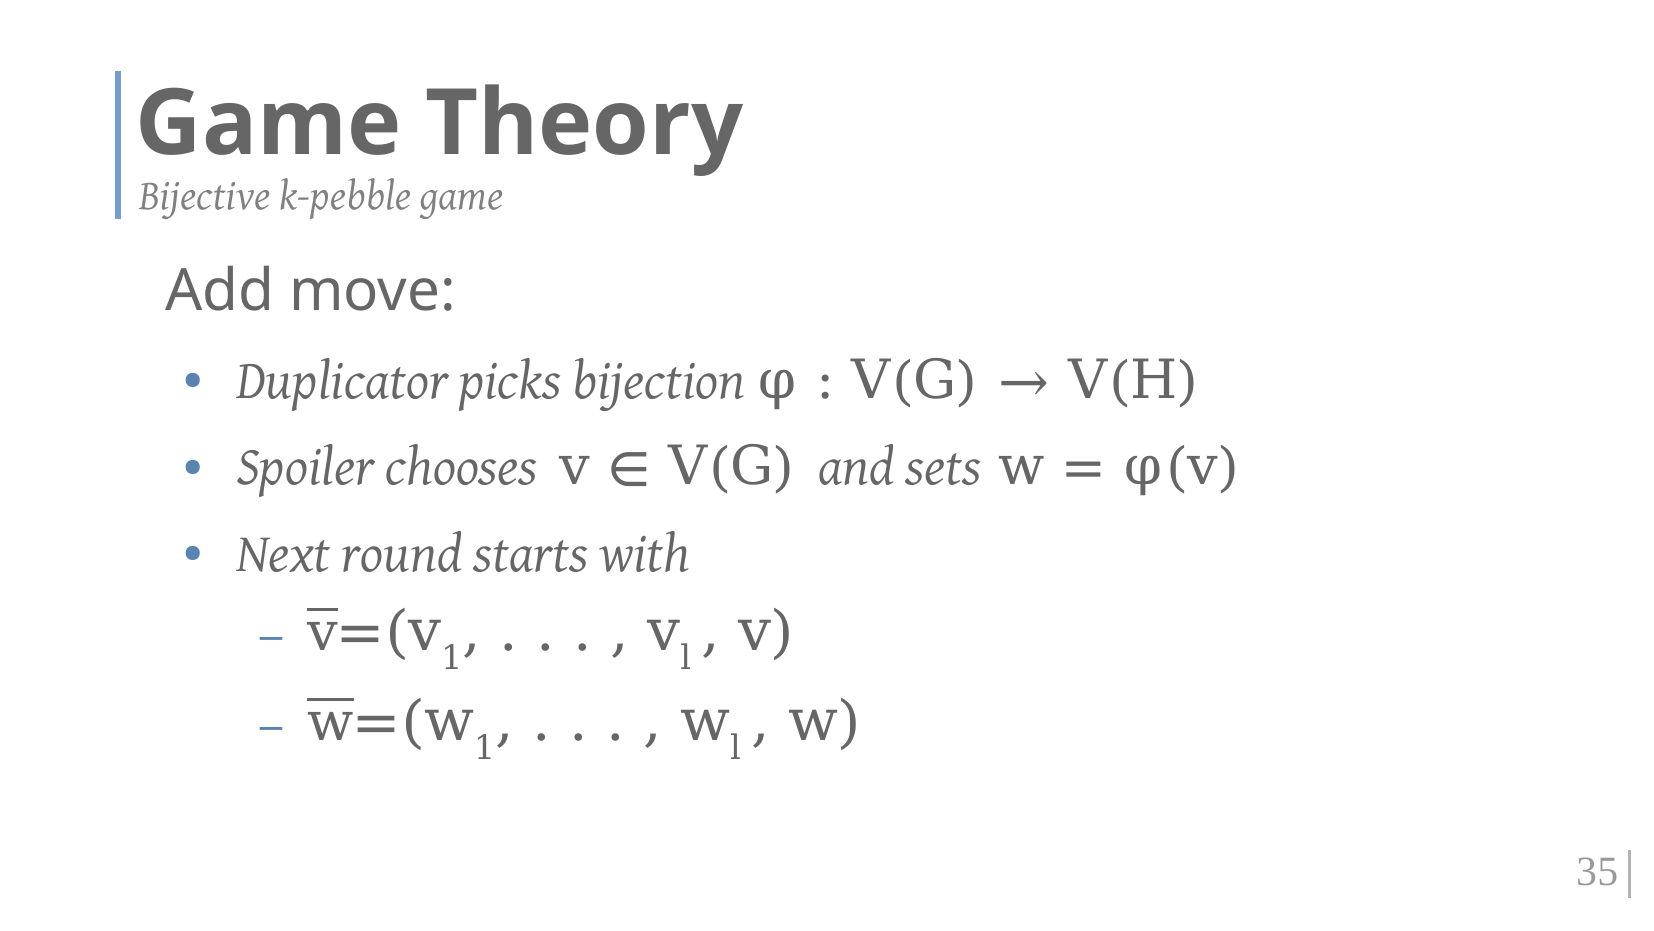

# Game Theory
Bijective k-pebble game
Add move:
Duplicator picks bijection φ : V(G) → V(H)
Spoiler chooses v ∈ V(G) and sets w = φ(v)
Next round starts with
v=(v1, . . . , vl , v)
w=(w1, . . . , wl , w)
35